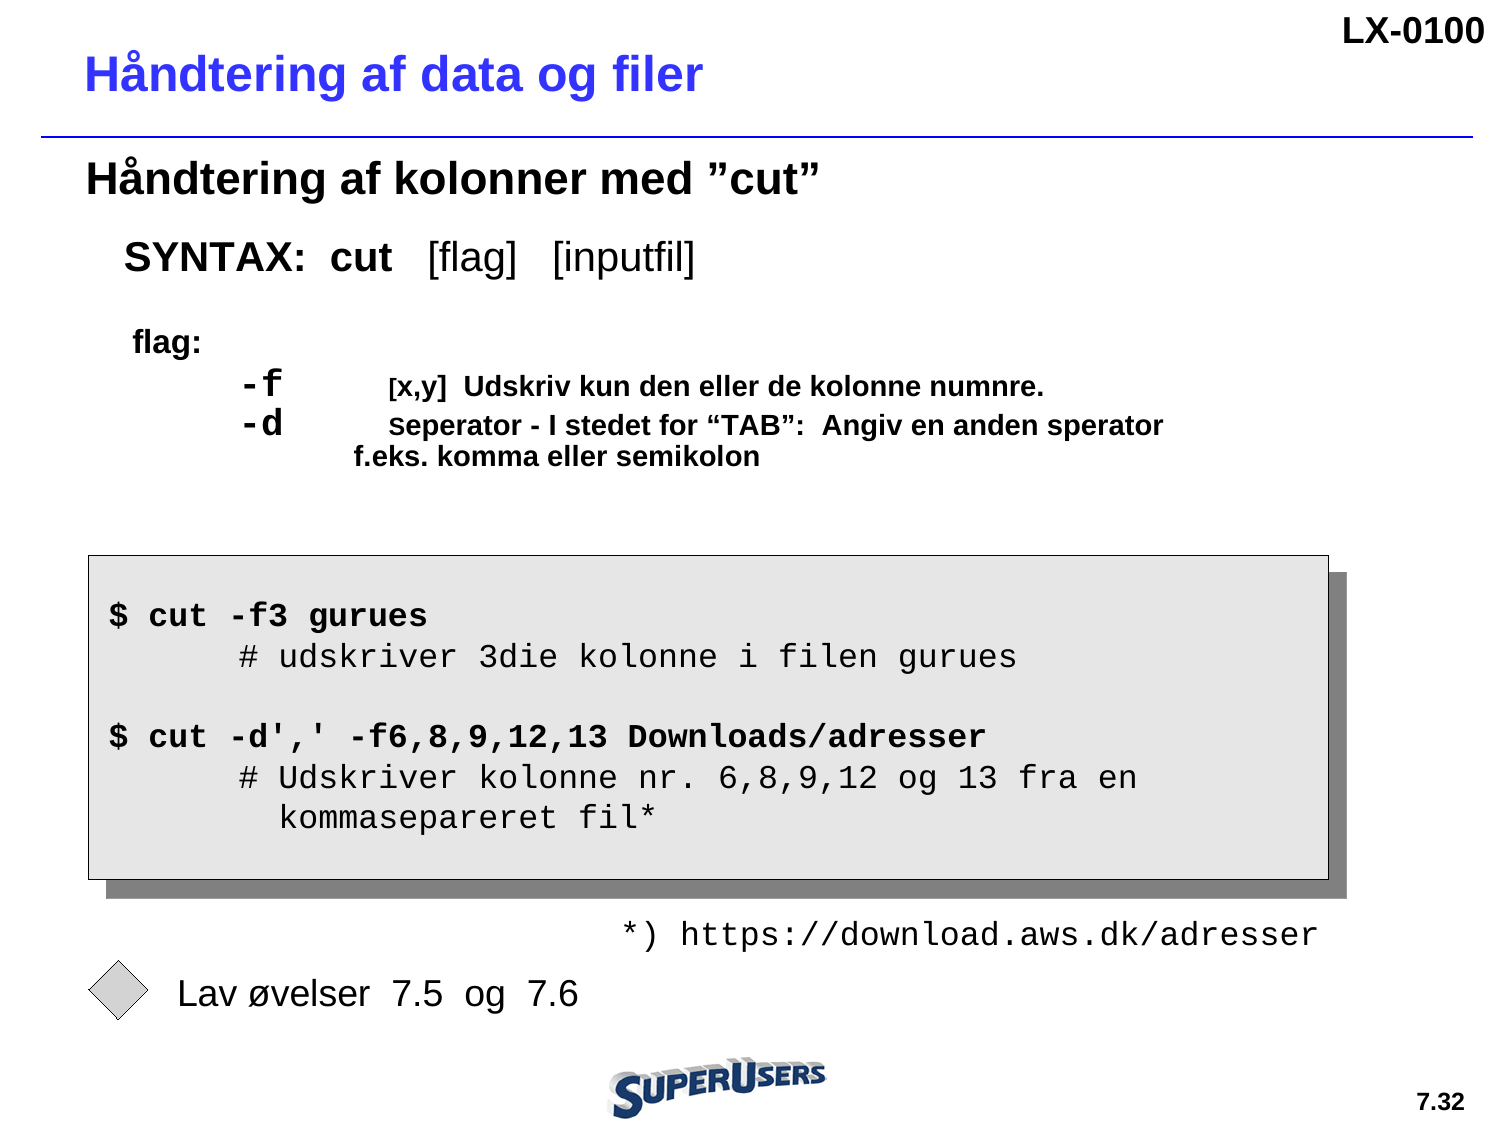

# Håndtering af data og filer
 Håndtering af kolonner med ”cut”
SYNTAX: cut [flag] [inputfil]
flag:
 	-f	[x,y] Udskriv kun den eller de kolonne numnre.
 	-d	Seperator - I stedet for “TAB”: Angiv en anden sperator
	 f.eks. komma eller semikolon
 $ cut -f3 gurues
	# udskriver 3die kolonne i filen gurues
 $ cut -d',' -f6,8,9,12,13 Downloads/adresser
 	# Udskriver kolonne nr. 6,8,9,12 og 13 fra en
	 kommasepareret fil*
*) https://download.aws.dk/adresser
Lav øvelser 7.5 og 7.6